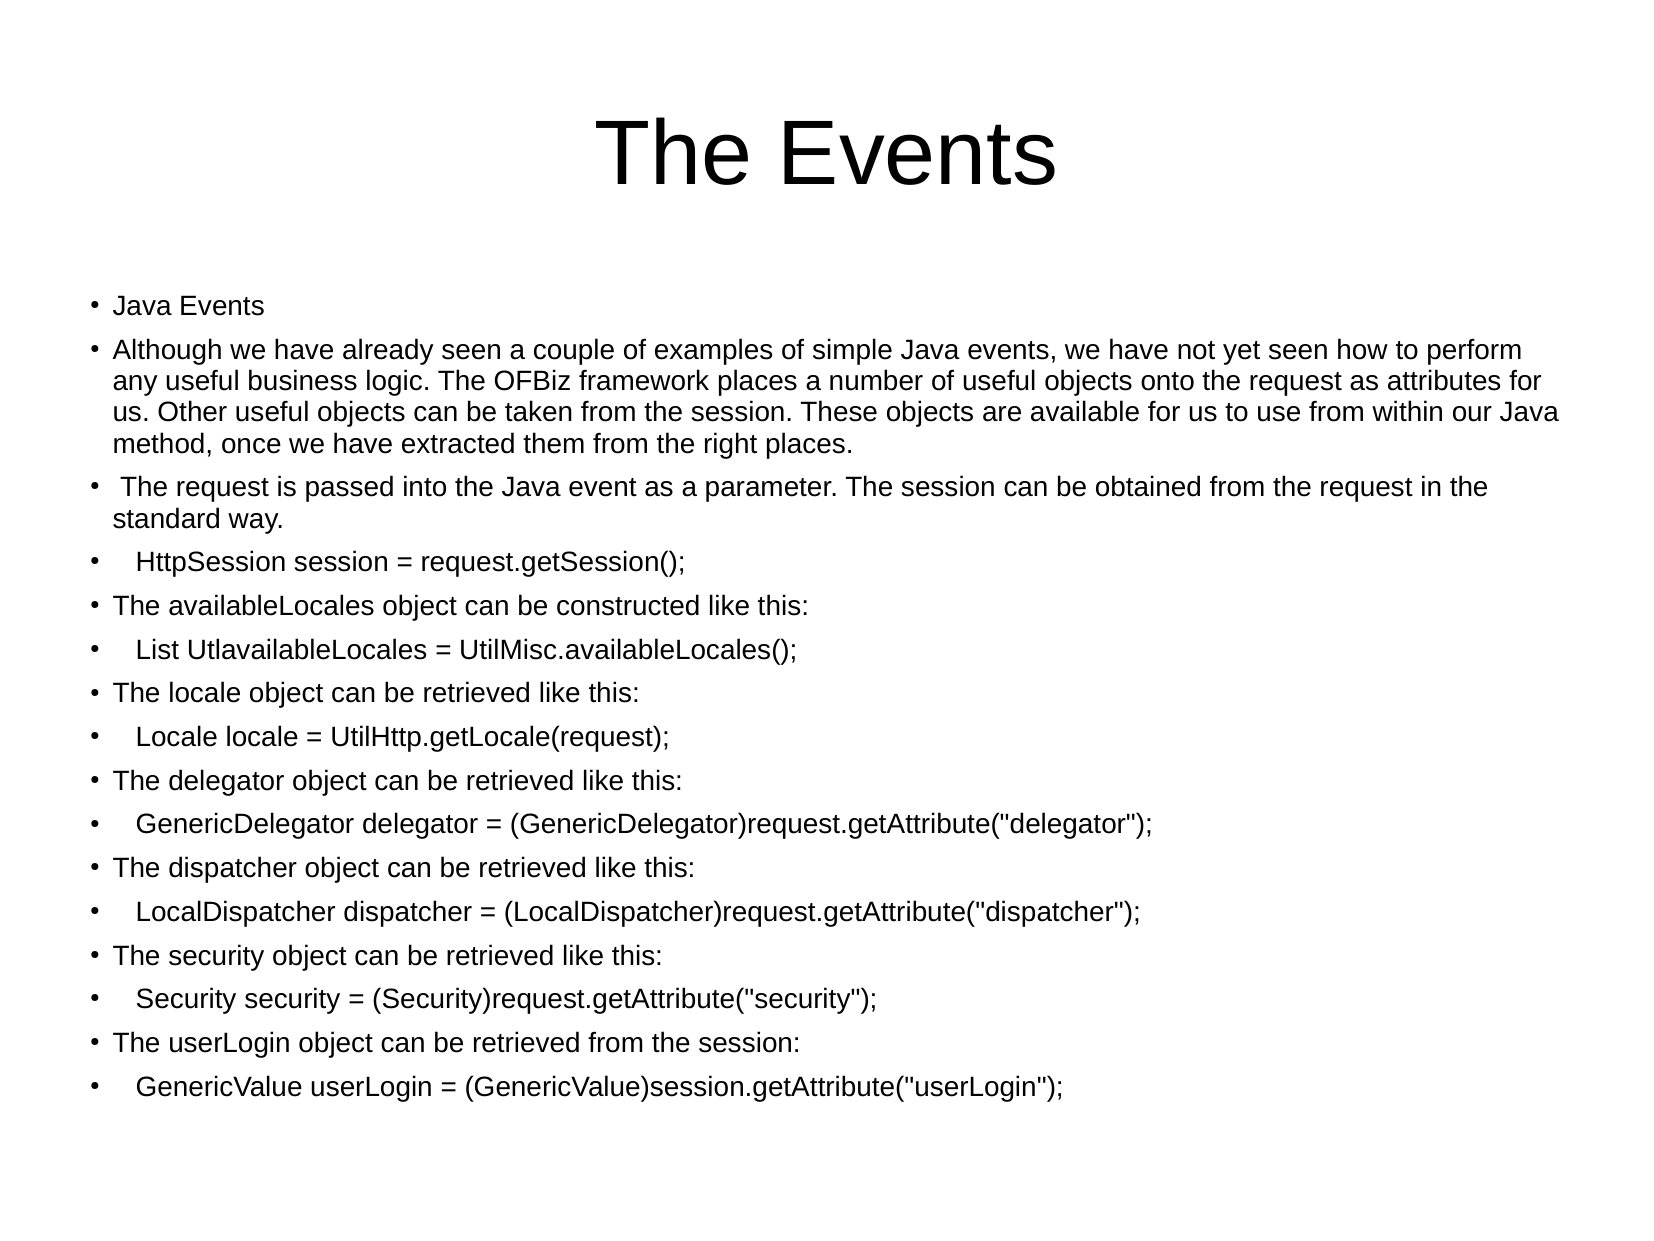

# The Events
Java Events
Although we have already seen a couple of examples of simple Java events, we have not yet seen how to perform any useful business logic. The OFBiz framework places a number of useful objects onto the request as attributes for us. Other useful objects can be taken from the session. These objects are available for us to use from within our Java method, once we have extracted them from the right places.
 The request is passed into the Java event as a parameter. The session can be obtained from the request in the standard way.
 HttpSession session = request.getSession();
The availableLocales object can be constructed like this:
 List UtlavailableLocales = UtilMisc.availableLocales();
The locale object can be retrieved like this:
 Locale locale = UtilHttp.getLocale(request);
The delegator object can be retrieved like this:
 GenericDelegator delegator = (GenericDelegator)request.getAttribute("delegator");
The dispatcher object can be retrieved like this:
 LocalDispatcher dispatcher = (LocalDispatcher)request.getAttribute("dispatcher");
The security object can be retrieved like this:
 Security security = (Security)request.getAttribute("security");
The userLogin object can be retrieved from the session:
 GenericValue userLogin = (GenericValue)session.getAttribute("userLogin");